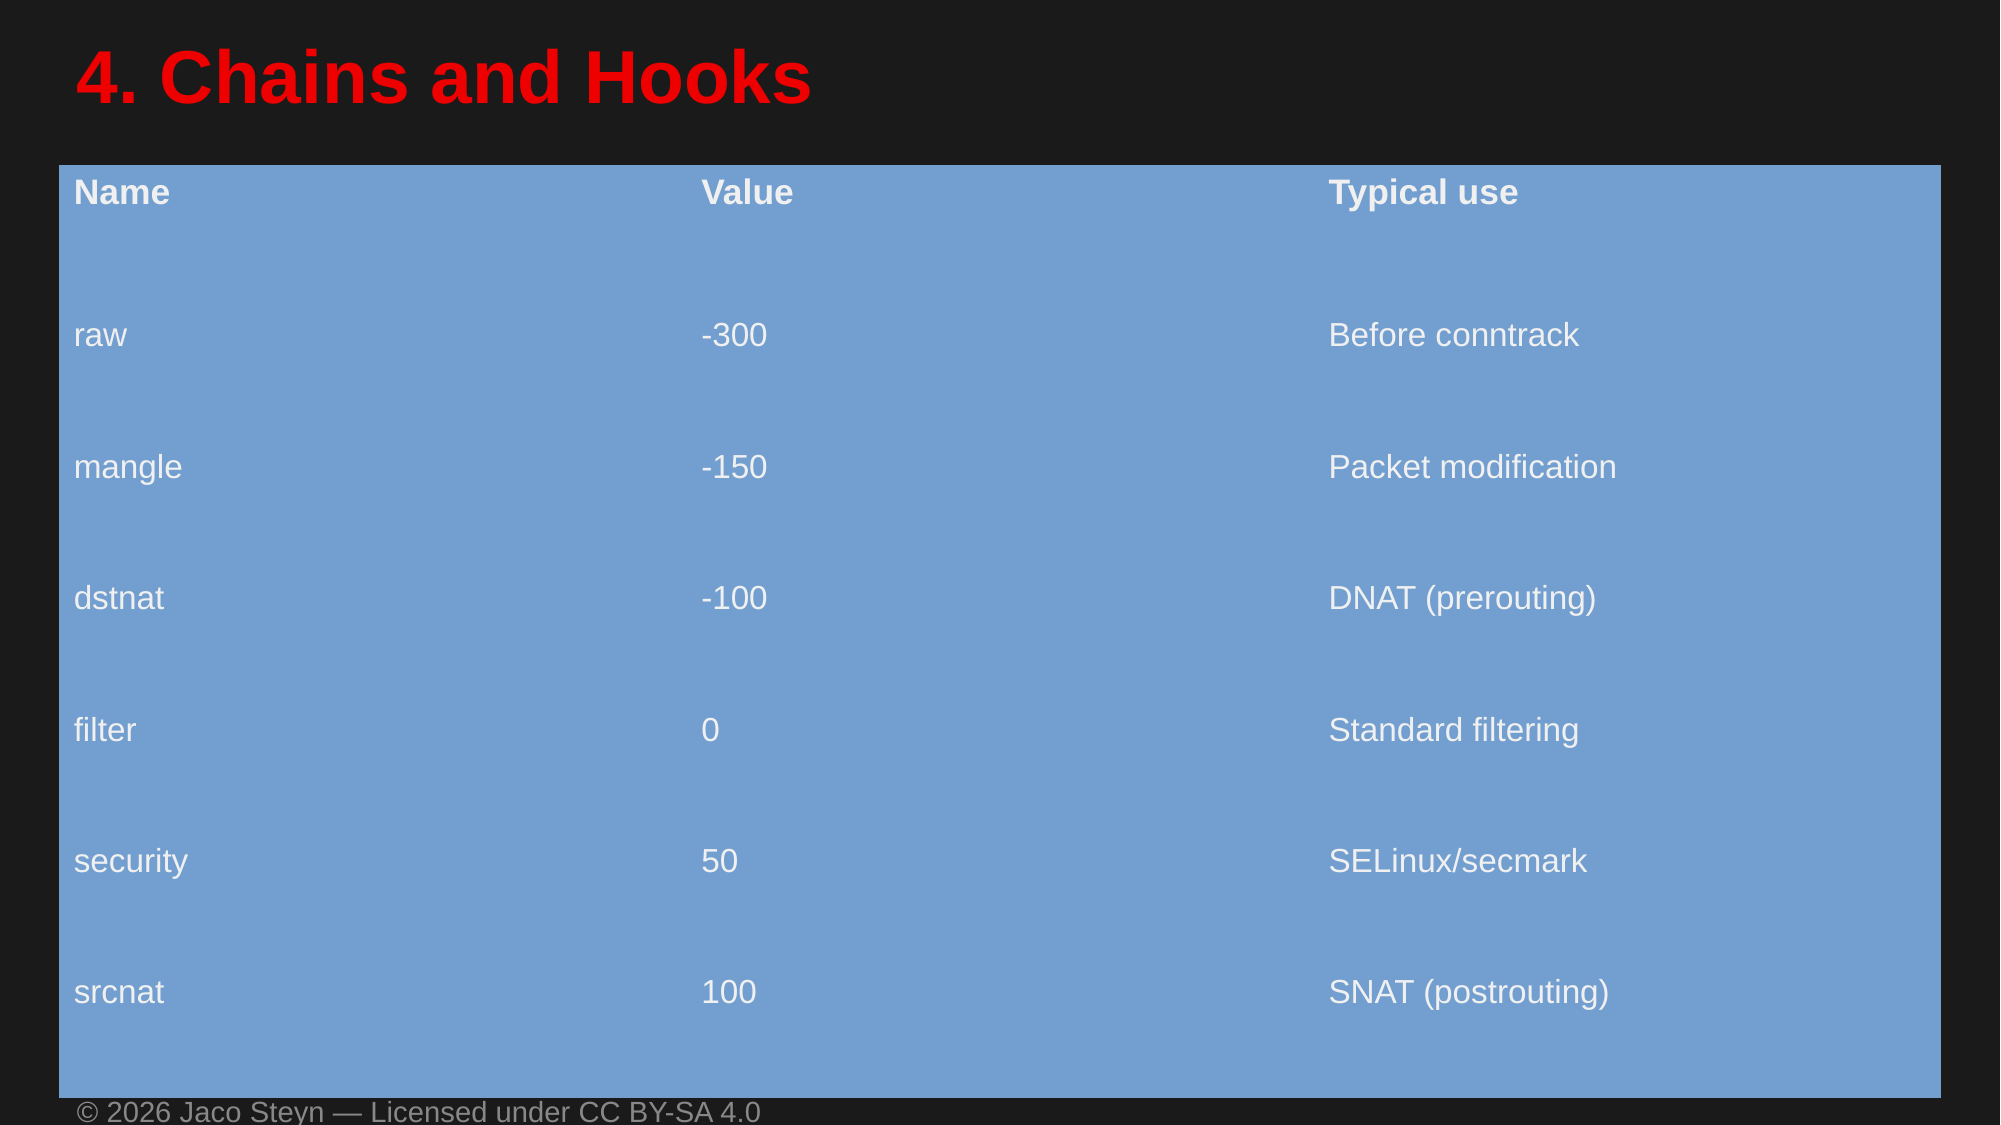

4. Chains and Hooks
| Name | Value | Typical use |
| --- | --- | --- |
| raw | -300 | Before conntrack |
| mangle | -150 | Packet modification |
| dstnat | -100 | DNAT (prerouting) |
| filter | 0 | Standard filtering |
| security | 50 | SELinux/secmark |
| srcnat | 100 | SNAT (postrouting) |
© 2026 Jaco Steyn — Licensed under CC BY-SA 4.0